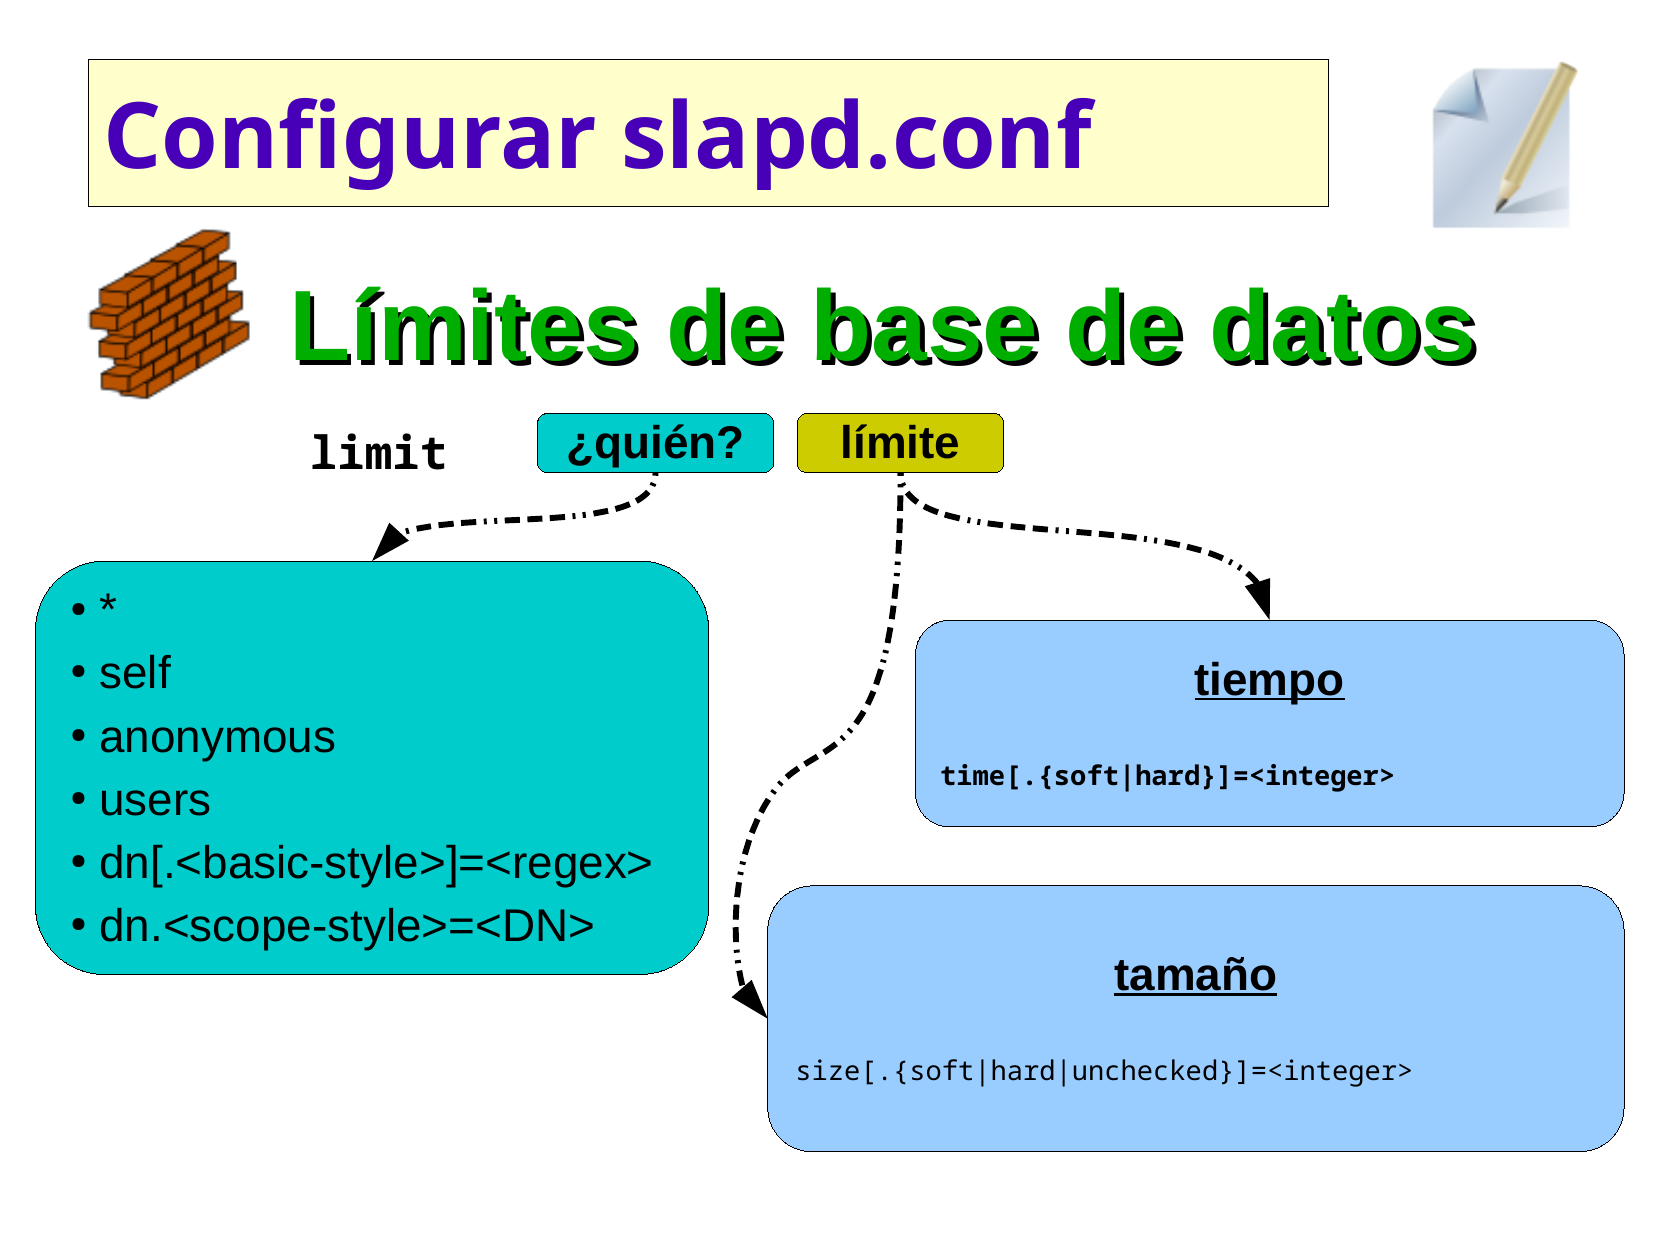

Configurar slapd.conf
Límites de base de datos
limit
¿quién?
límite
 *
 self
 anonymous
 users
 dn[.<basic-style>]=<regex>
 dn.<scope-style>=<DN>
tiempo
time[.{soft|hard}]=<integer>
tamaño
size[.{soft|hard|unchecked}]=<integer>